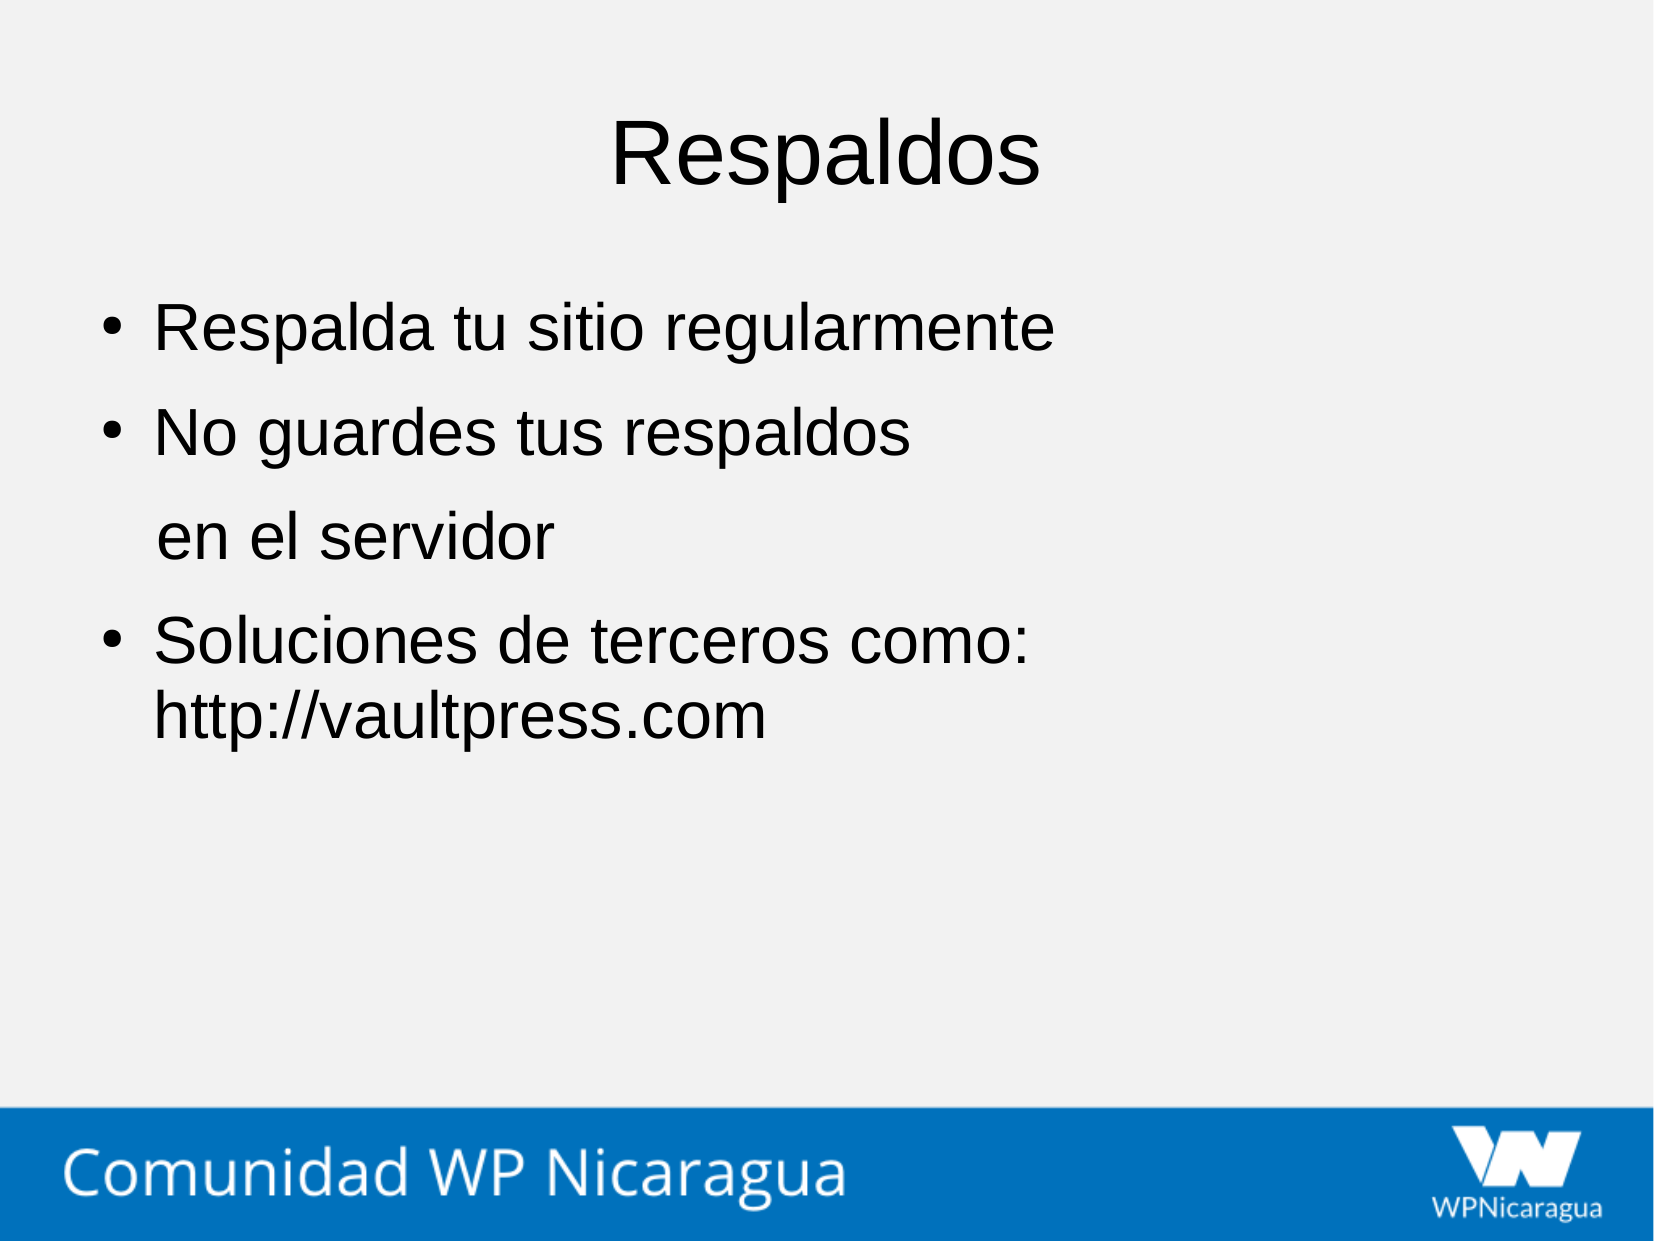

# Respaldos
Respalda tu sitio regularmente
No guardes tus respaldos
 en el servidor
Soluciones de terceros como: http://vaultpress.com